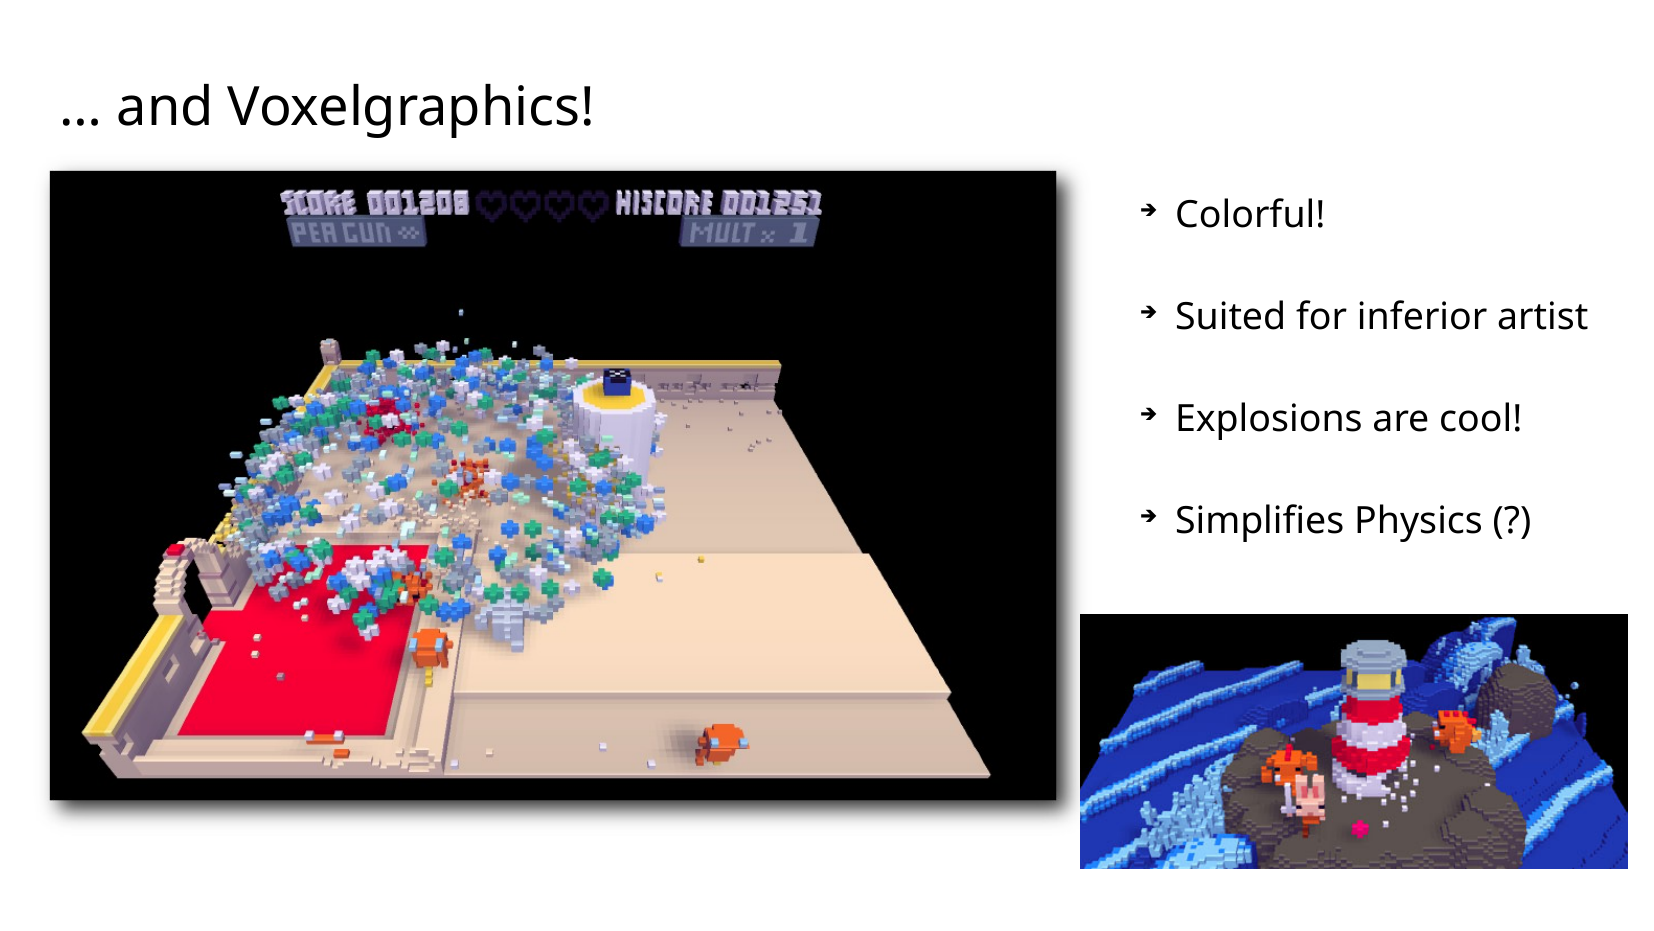

… and Voxelgraphics!
Colorful!
Suited for inferior artist
Explosions are cool!
Simplifies Physics (?)